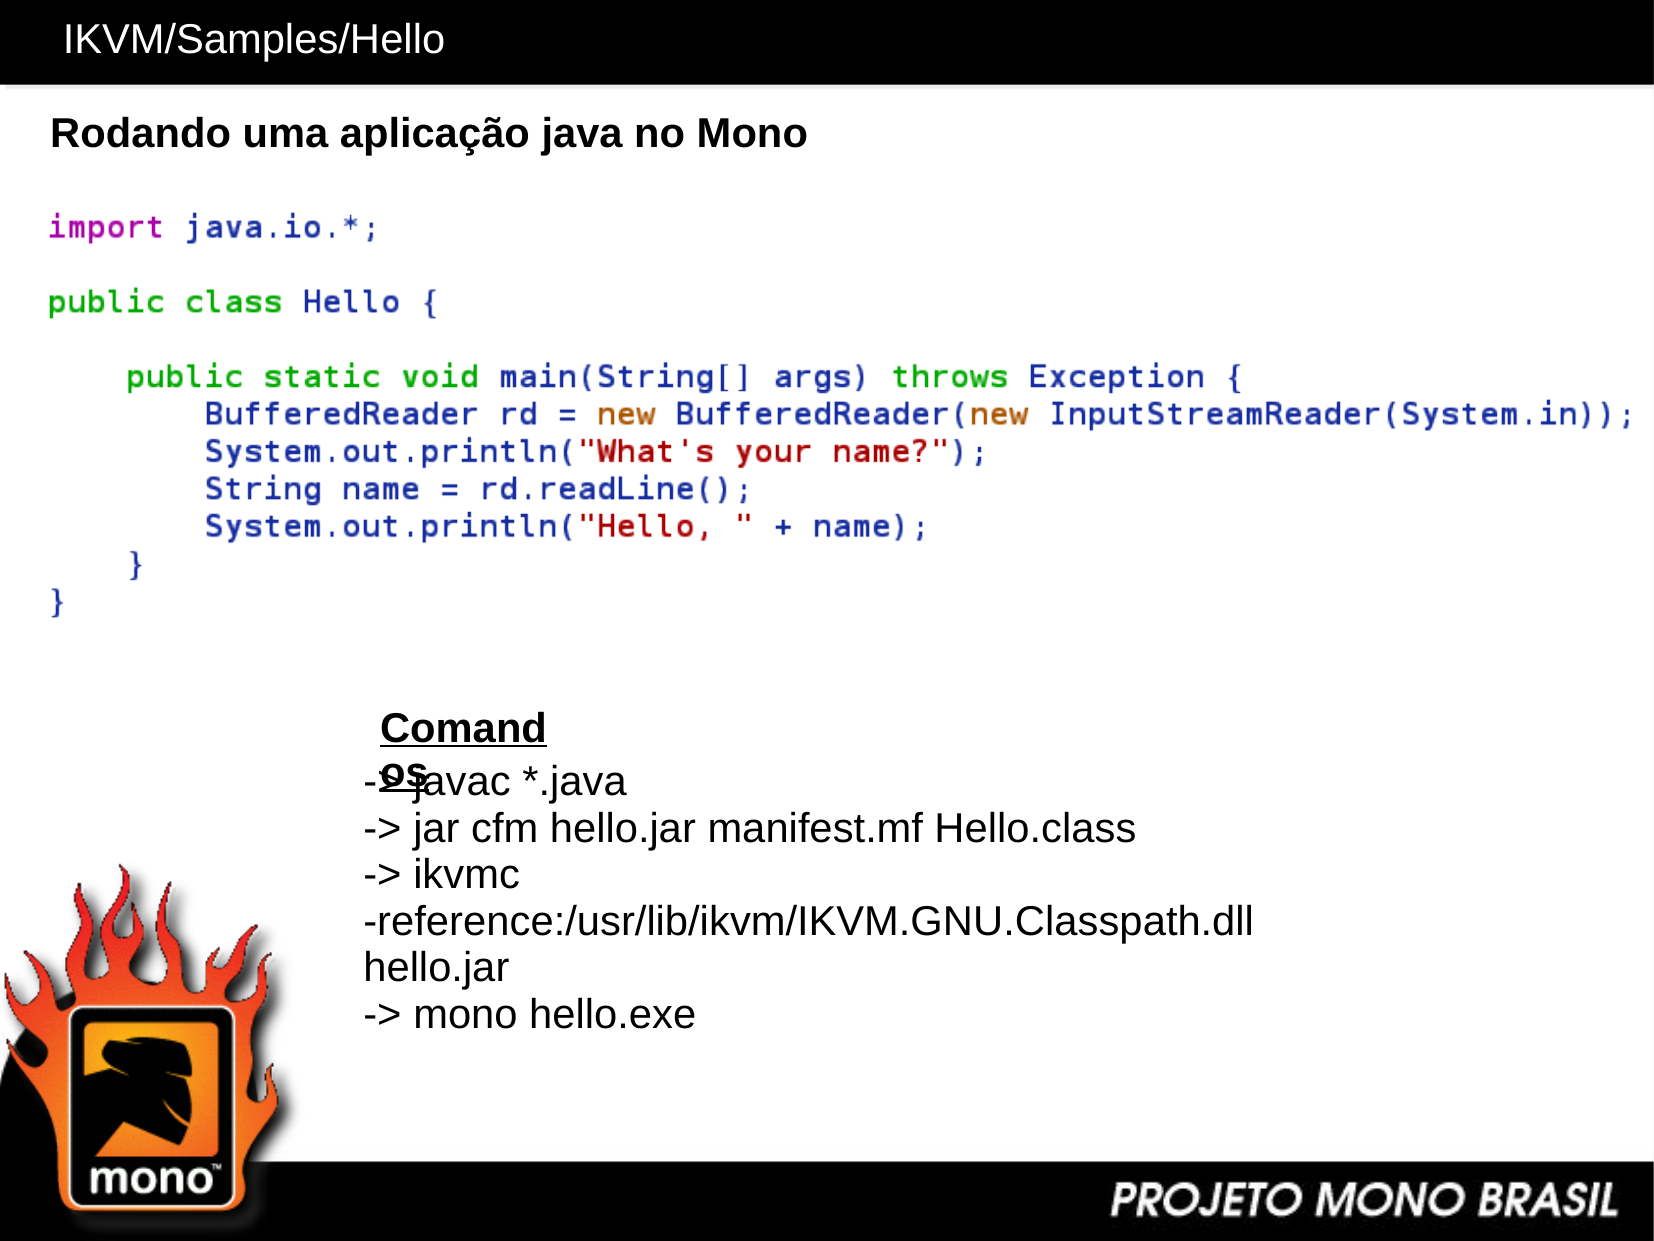

# IKVM/Samples/Hello
Rodando uma aplicação java no Mono
Comandos
-> javac *.java
-> jar cfm hello.jar manifest.mf Hello.class
-> ikvmc -reference:/usr/lib/ikvm/IKVM.GNU.Classpath.dll hello.jar
-> mono hello.exe